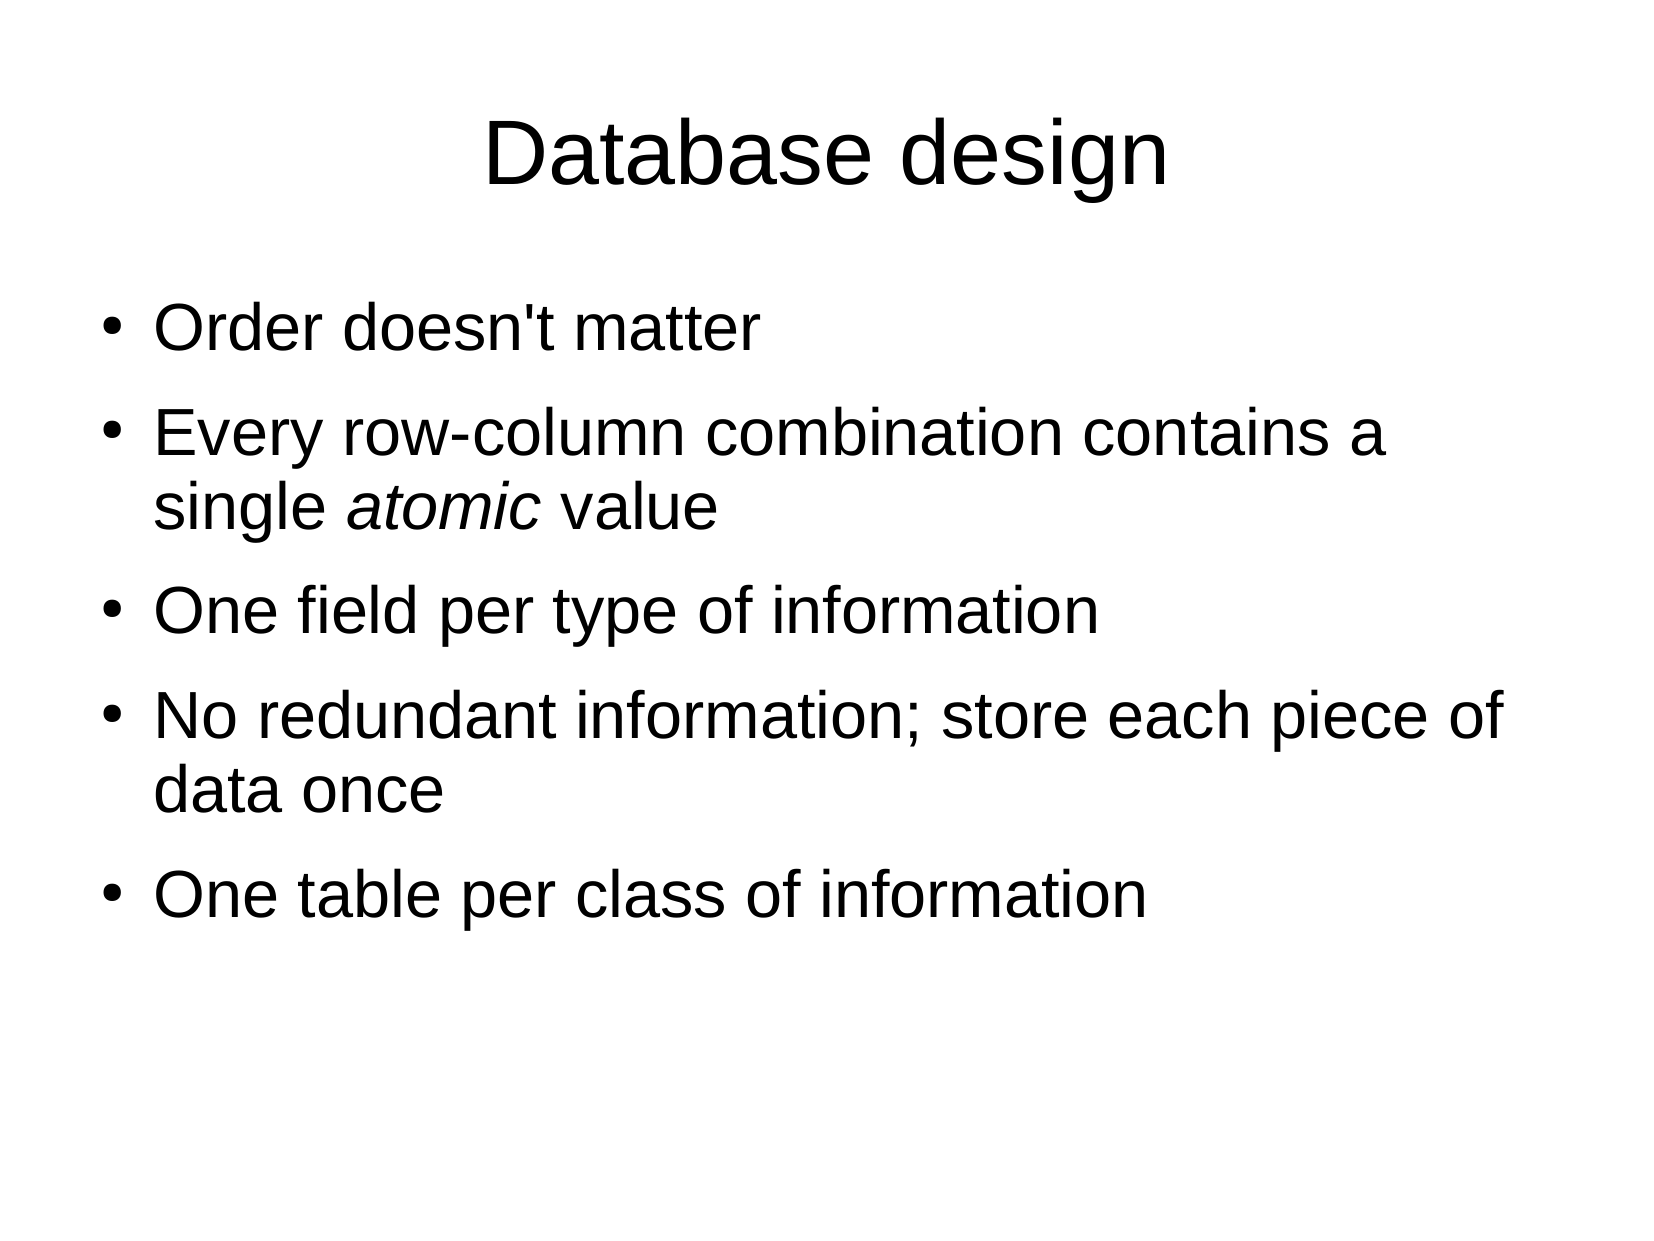

# Database design
Order doesn't matter
Every row-column combination contains a single atomic value
One field per type of information
No redundant information; store each piece of data once
One table per class of information